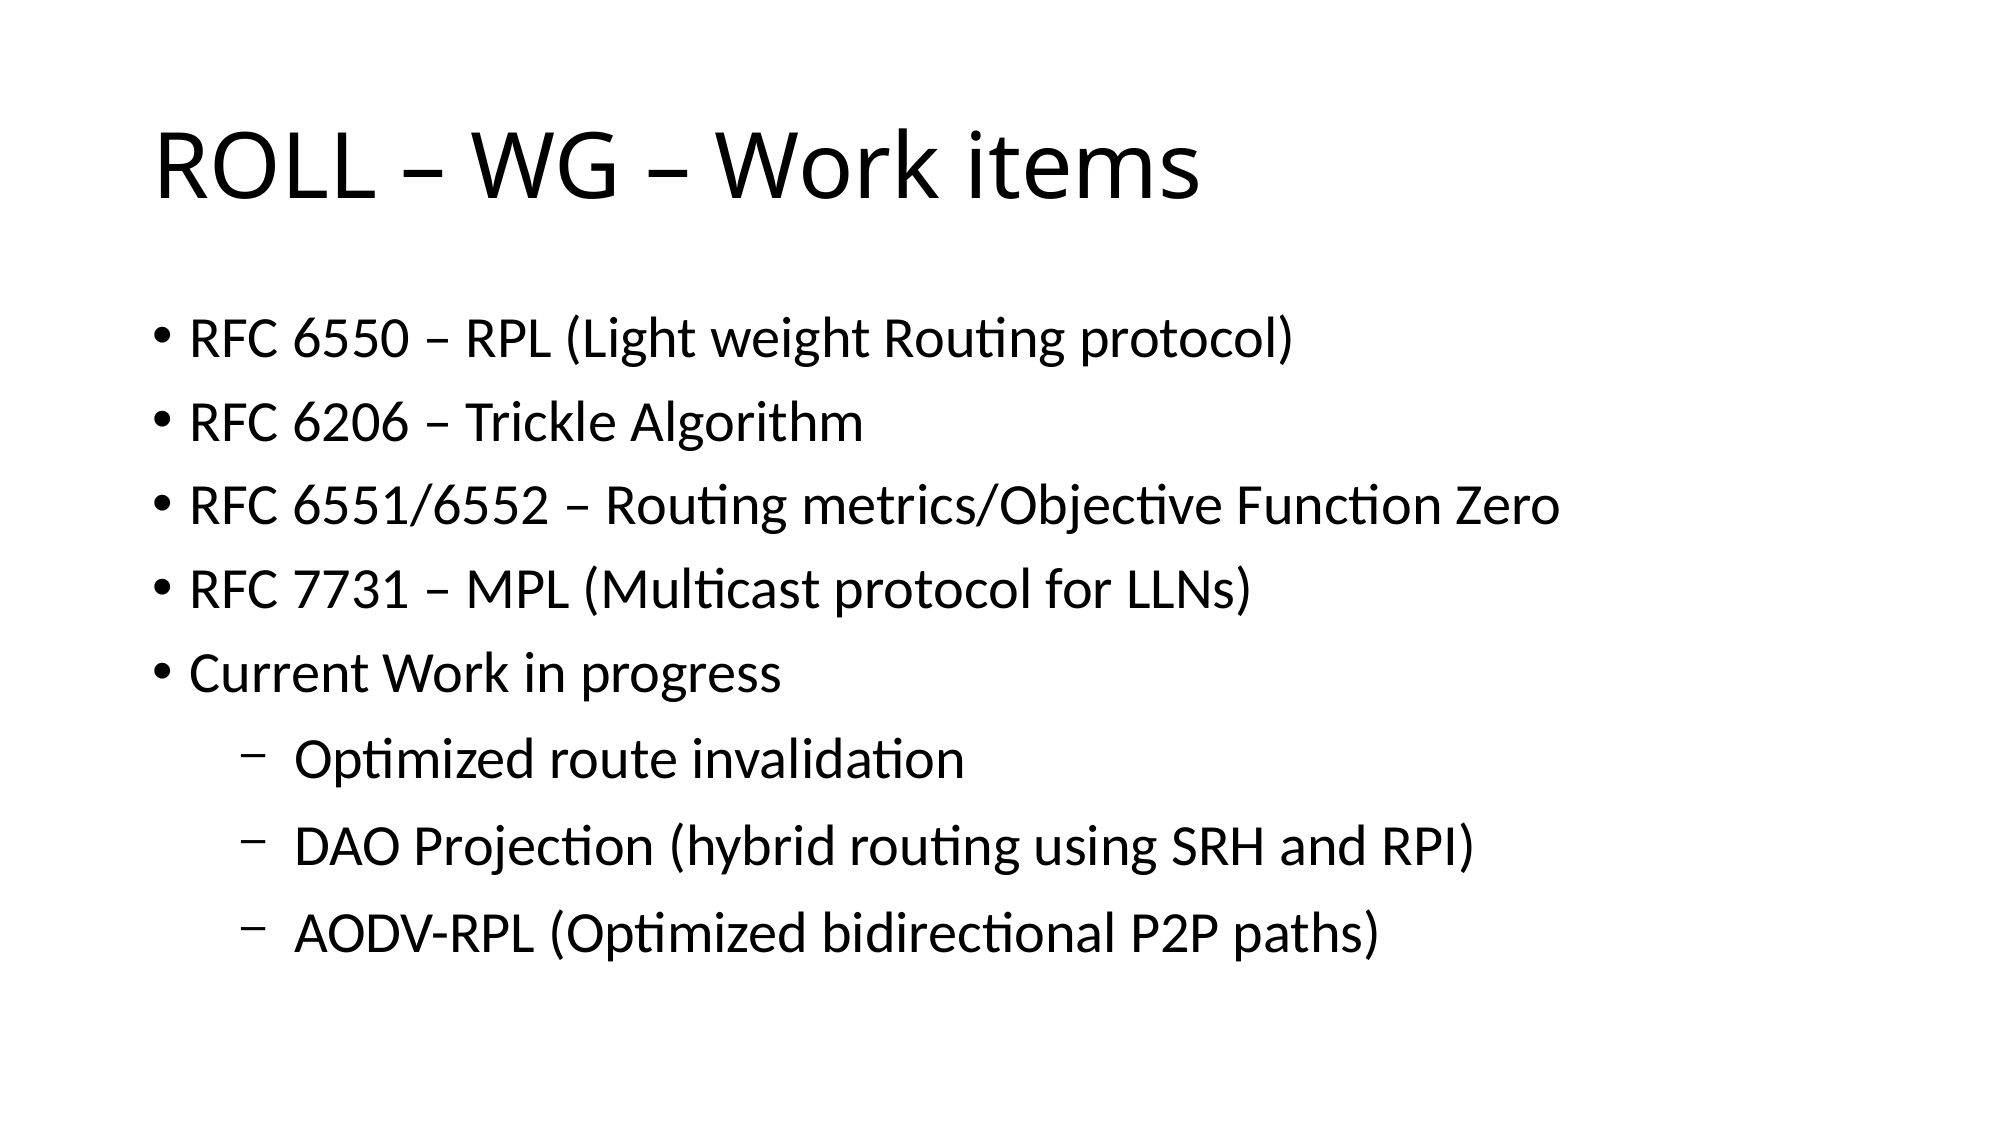

# ROLL – WG – Work items
RFC 6550 – RPL (Light weight Routing protocol)
RFC 6206 – Trickle Algorithm
RFC 6551/6552 – Routing metrics/Objective Function Zero
RFC 7731 – MPL (Multicast protocol for LLNs)
Current Work in progress
Optimized route invalidation
DAO Projection (hybrid routing using SRH and RPI)
AODV-RPL (Optimized bidirectional P2P paths)